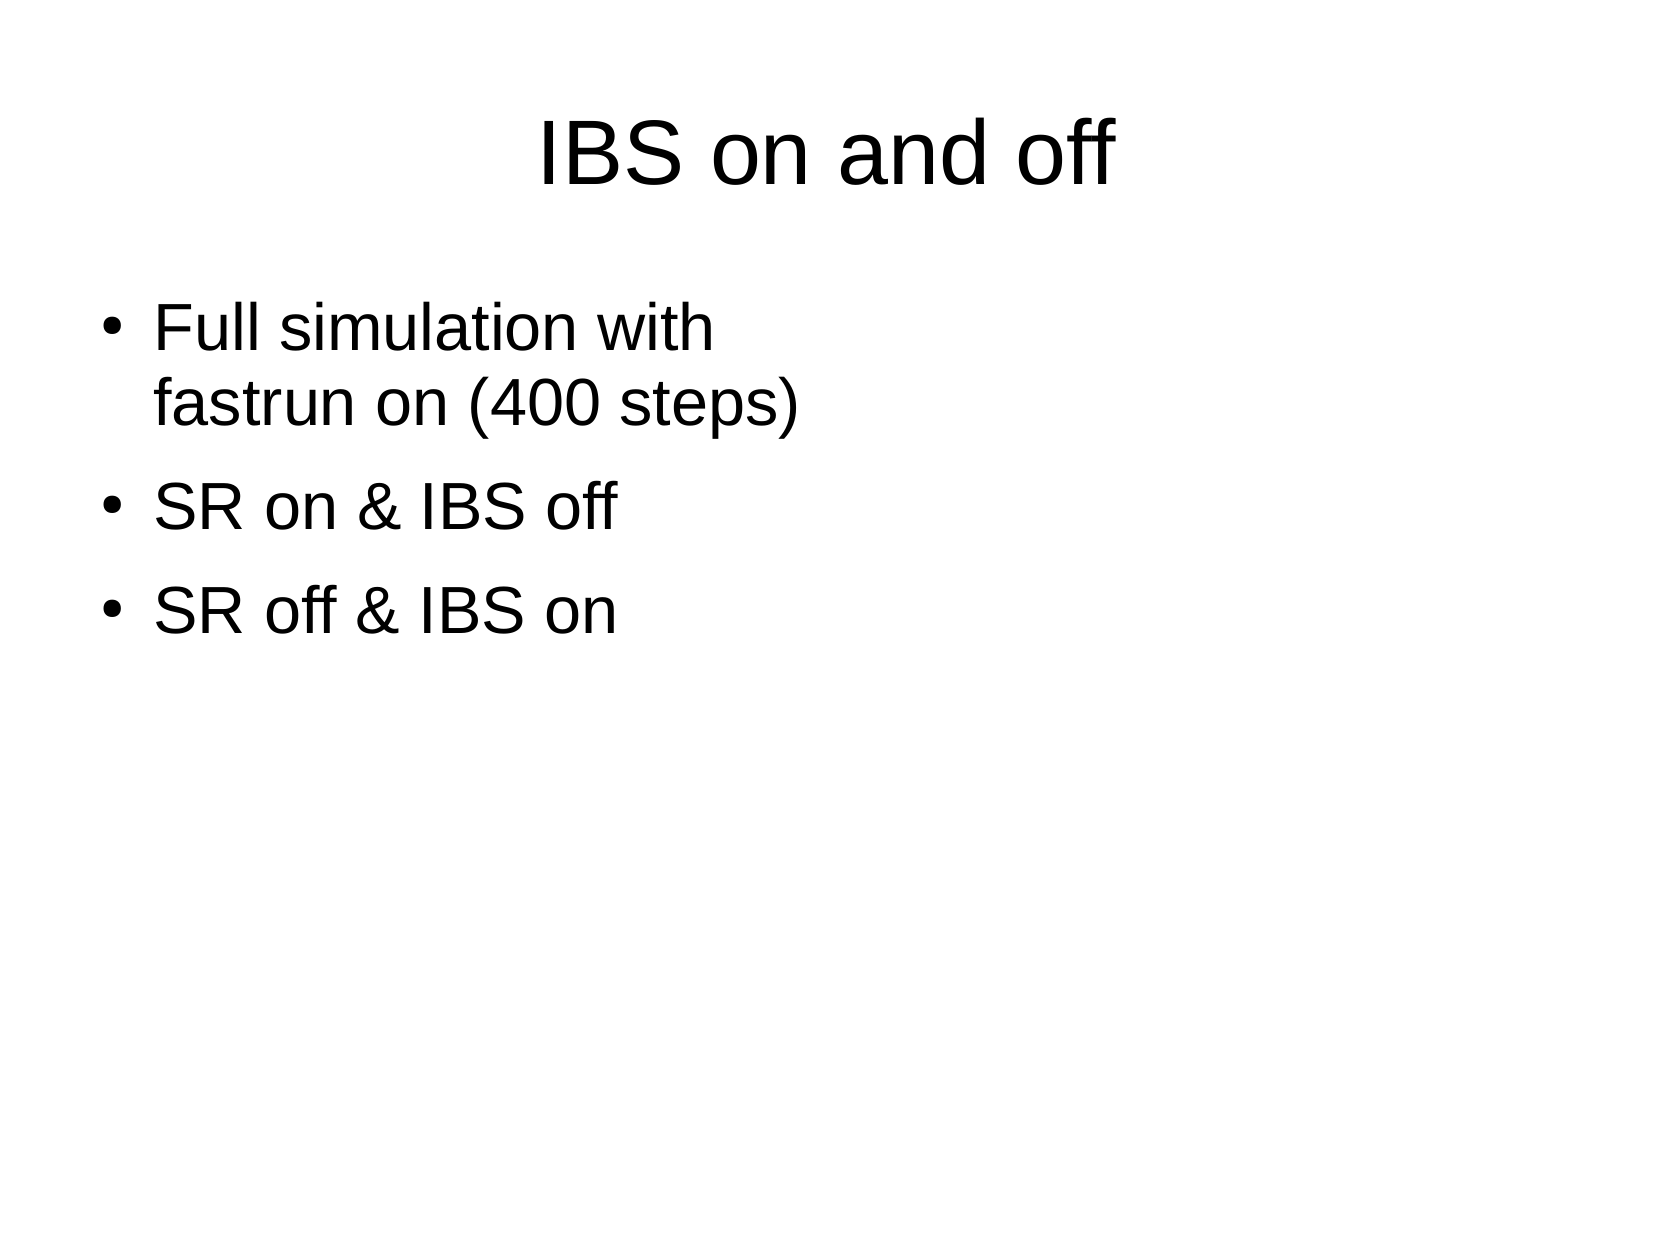

# IBS on and off
Full simulation with fastrun on (400 steps)
SR on & IBS off
SR off & IBS on